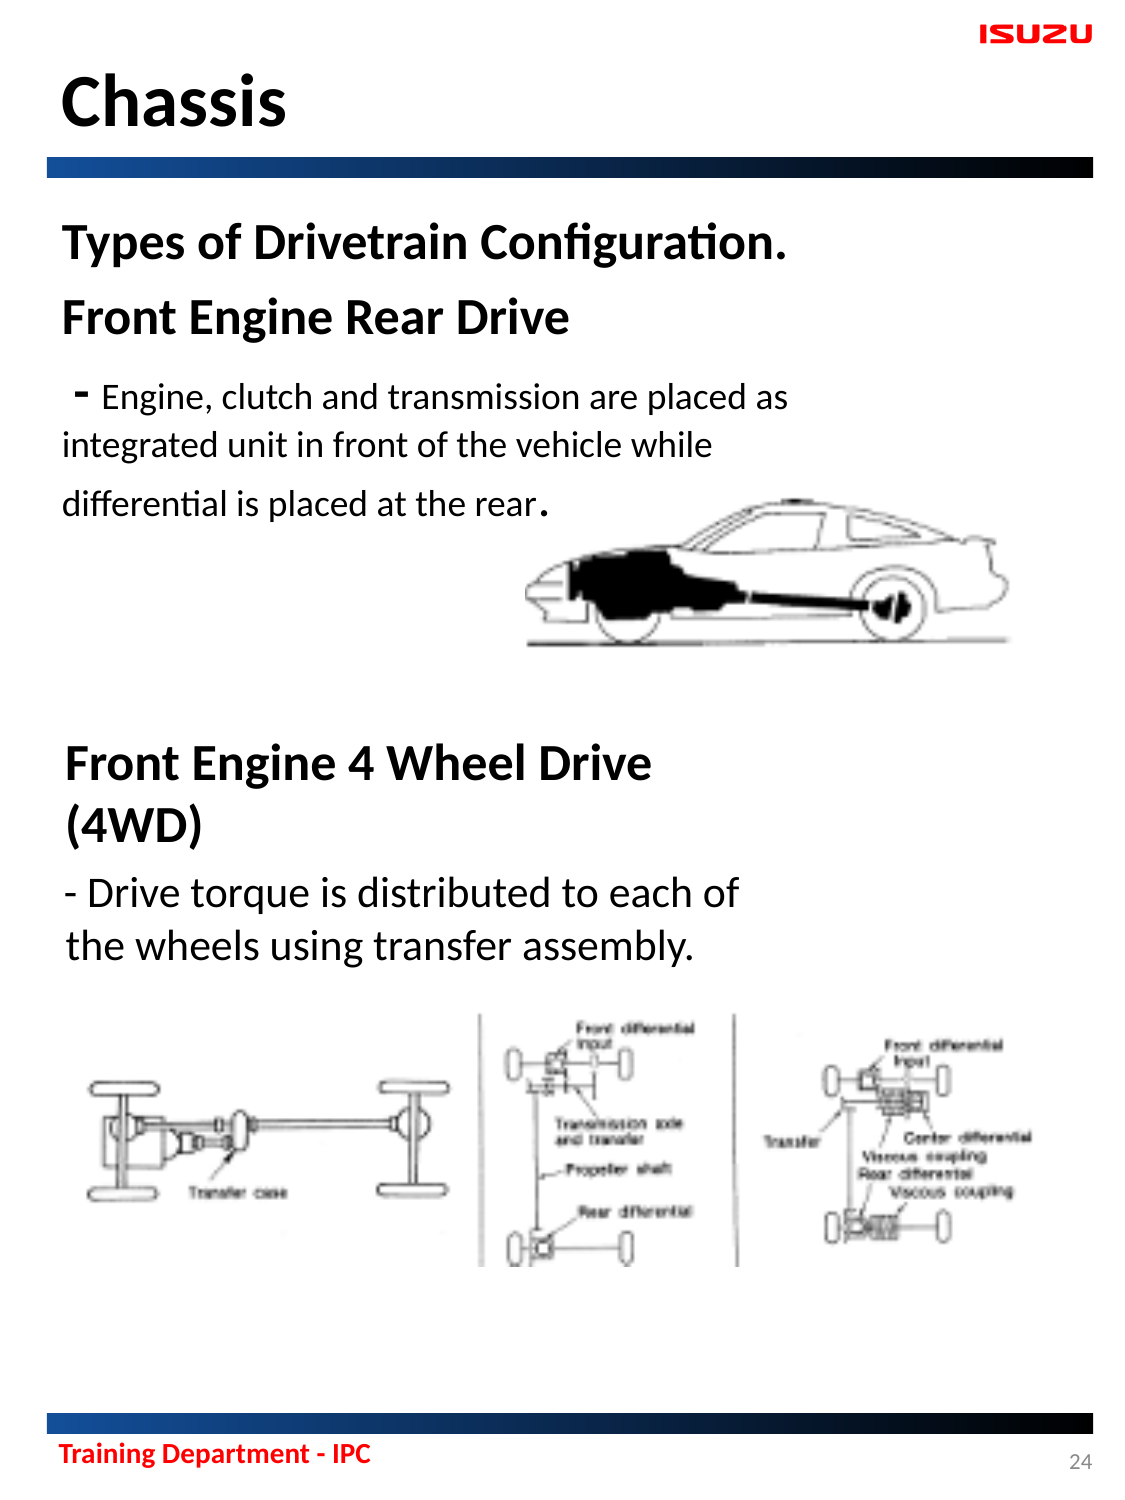

# Chassis
Types of Drivetrain Configuration.
Front Engine Rear Drive
 - Engine, clutch and transmission are placed as integrated unit in front of the vehicle while differential is placed at the rear.
Front Engine 4 Wheel Drive (4WD)
- Drive torque is distributed to each of the wheels using transfer assembly.